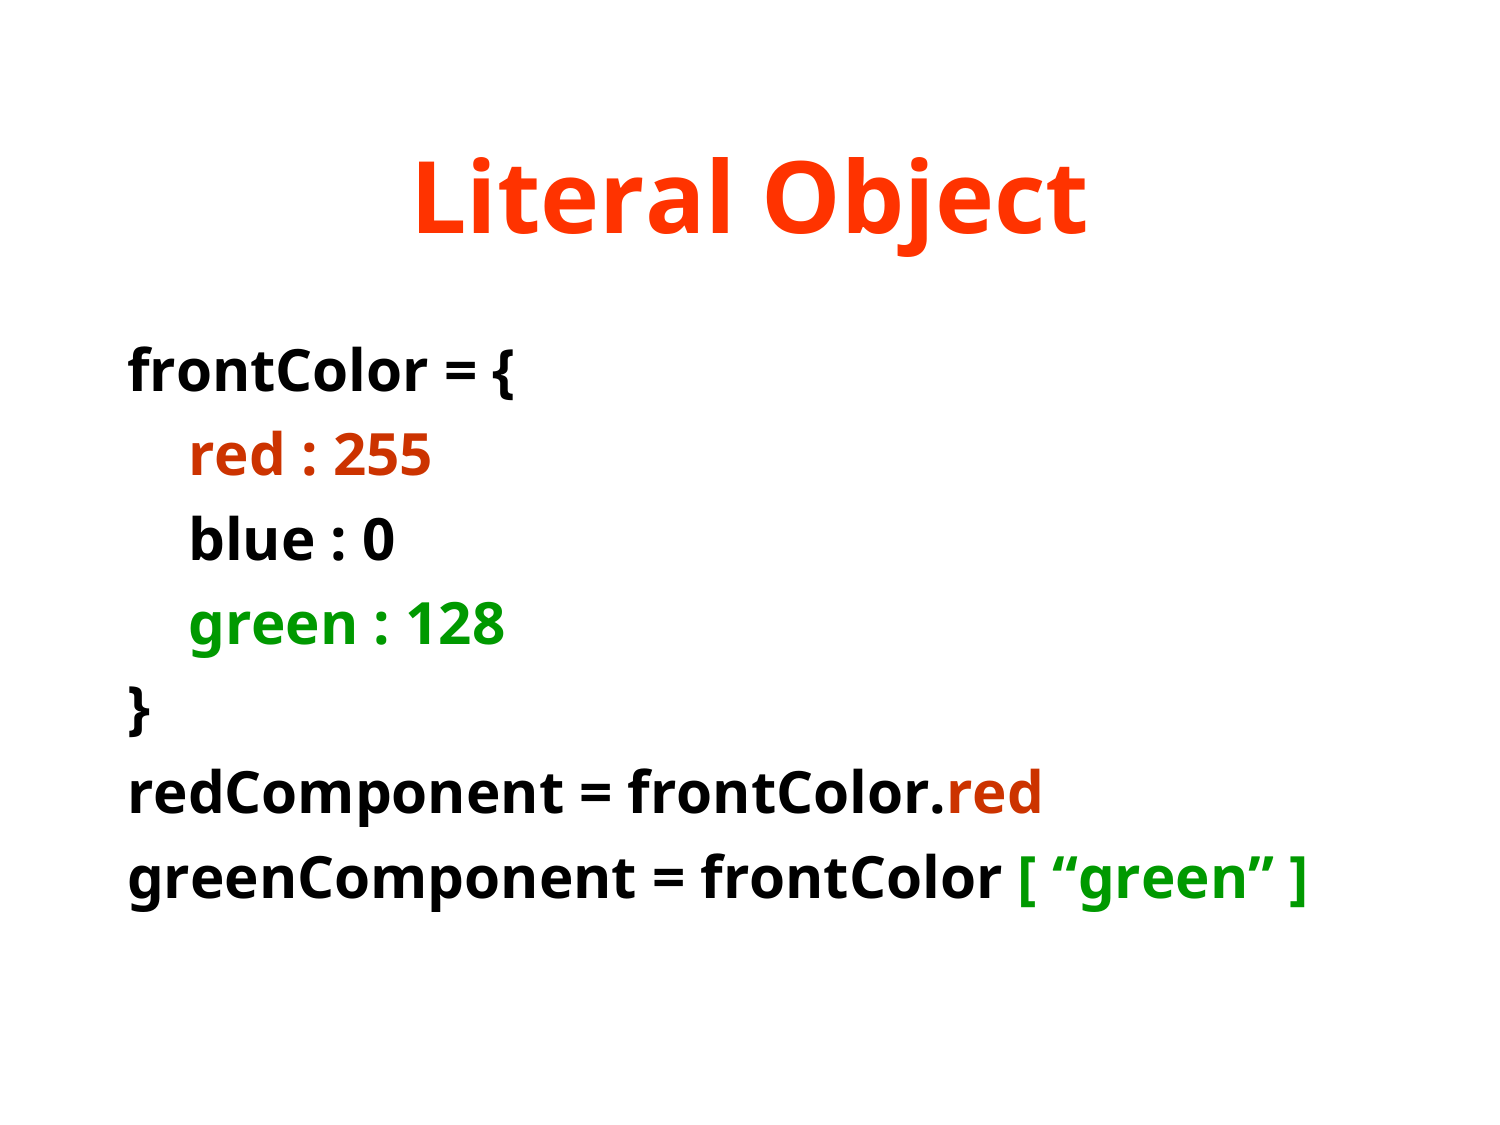

# Literal Object
frontColor = {
 red : 255
 blue : 0
 green : 128
}
redComponent = frontColor.red
greenComponent = frontColor [ “green” ]